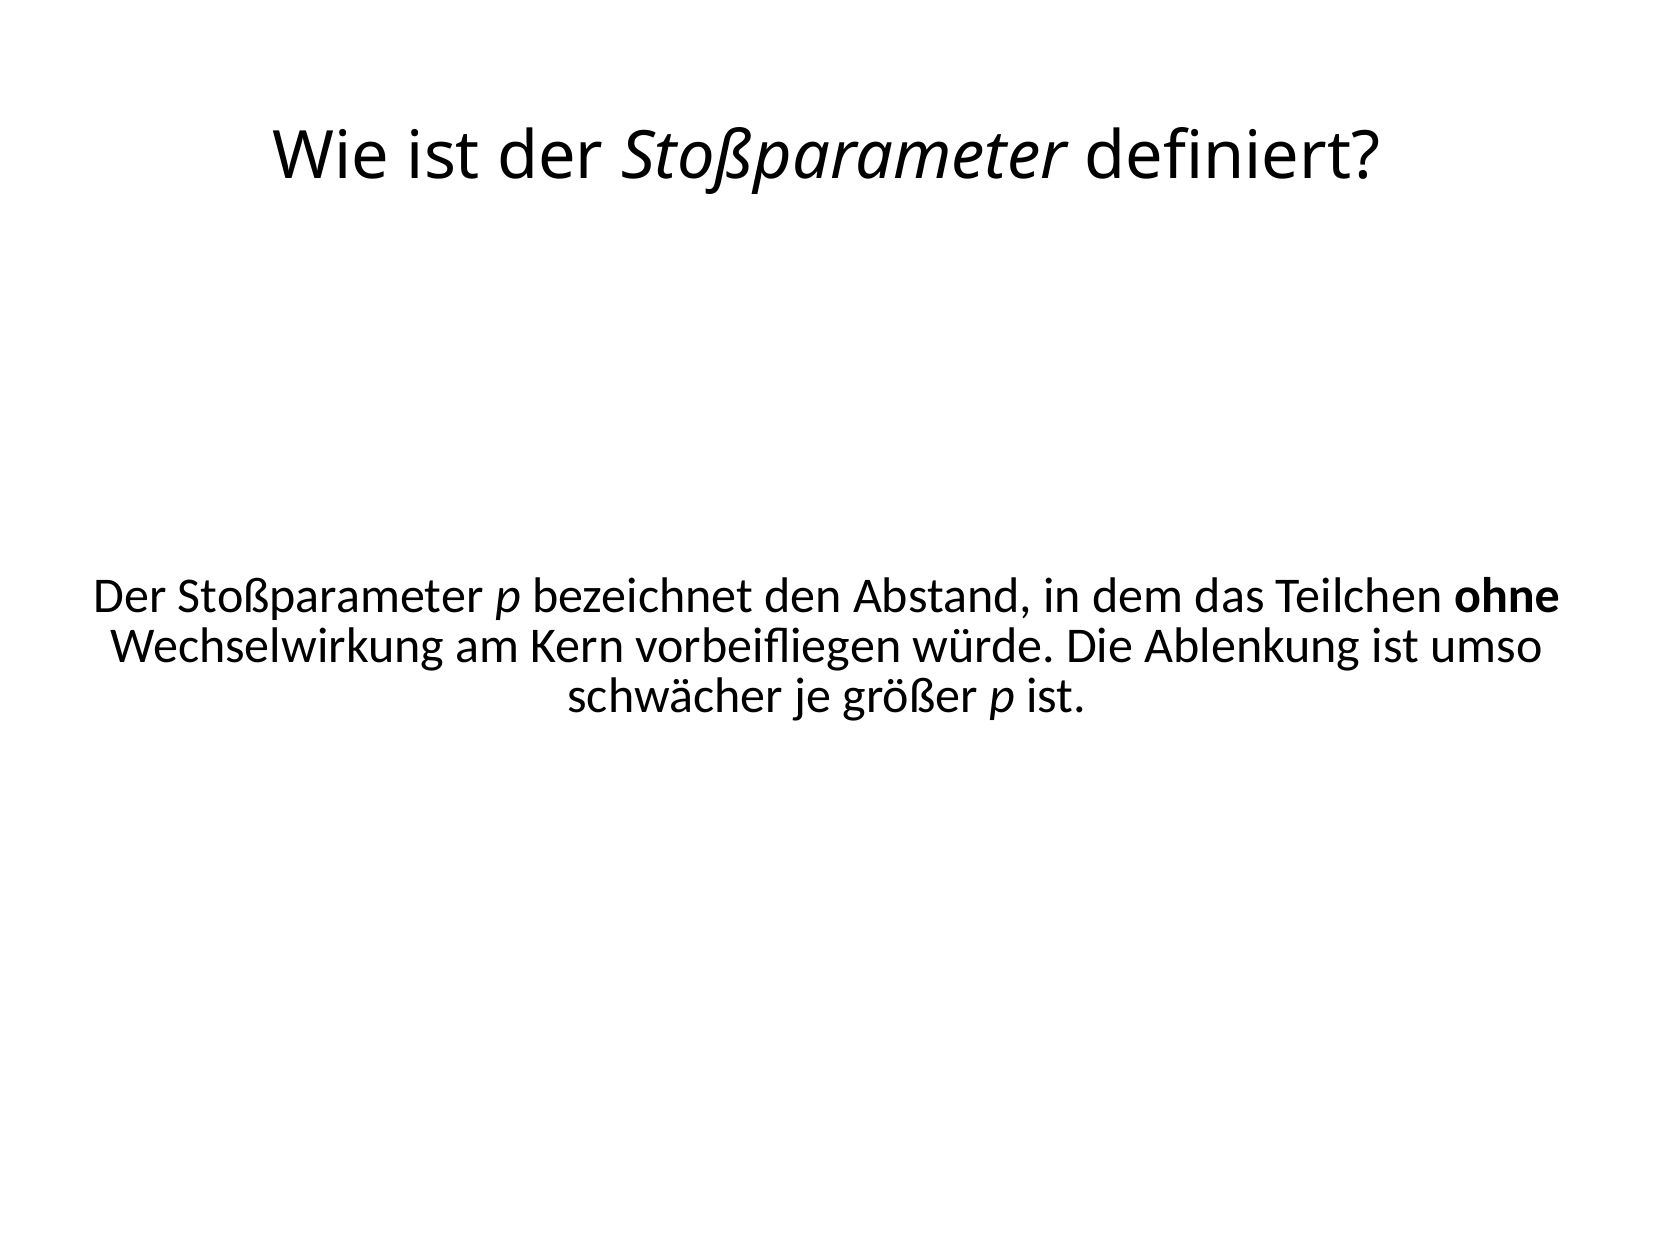

# Wie ist der Stoßparameter definiert?
Der Stoßparameter p bezeichnet den Abstand, in dem das Teilchen ohne Wechselwirkung am Kern vorbeifliegen würde. Die Ablenkung ist umso schwächer je größer p ist.